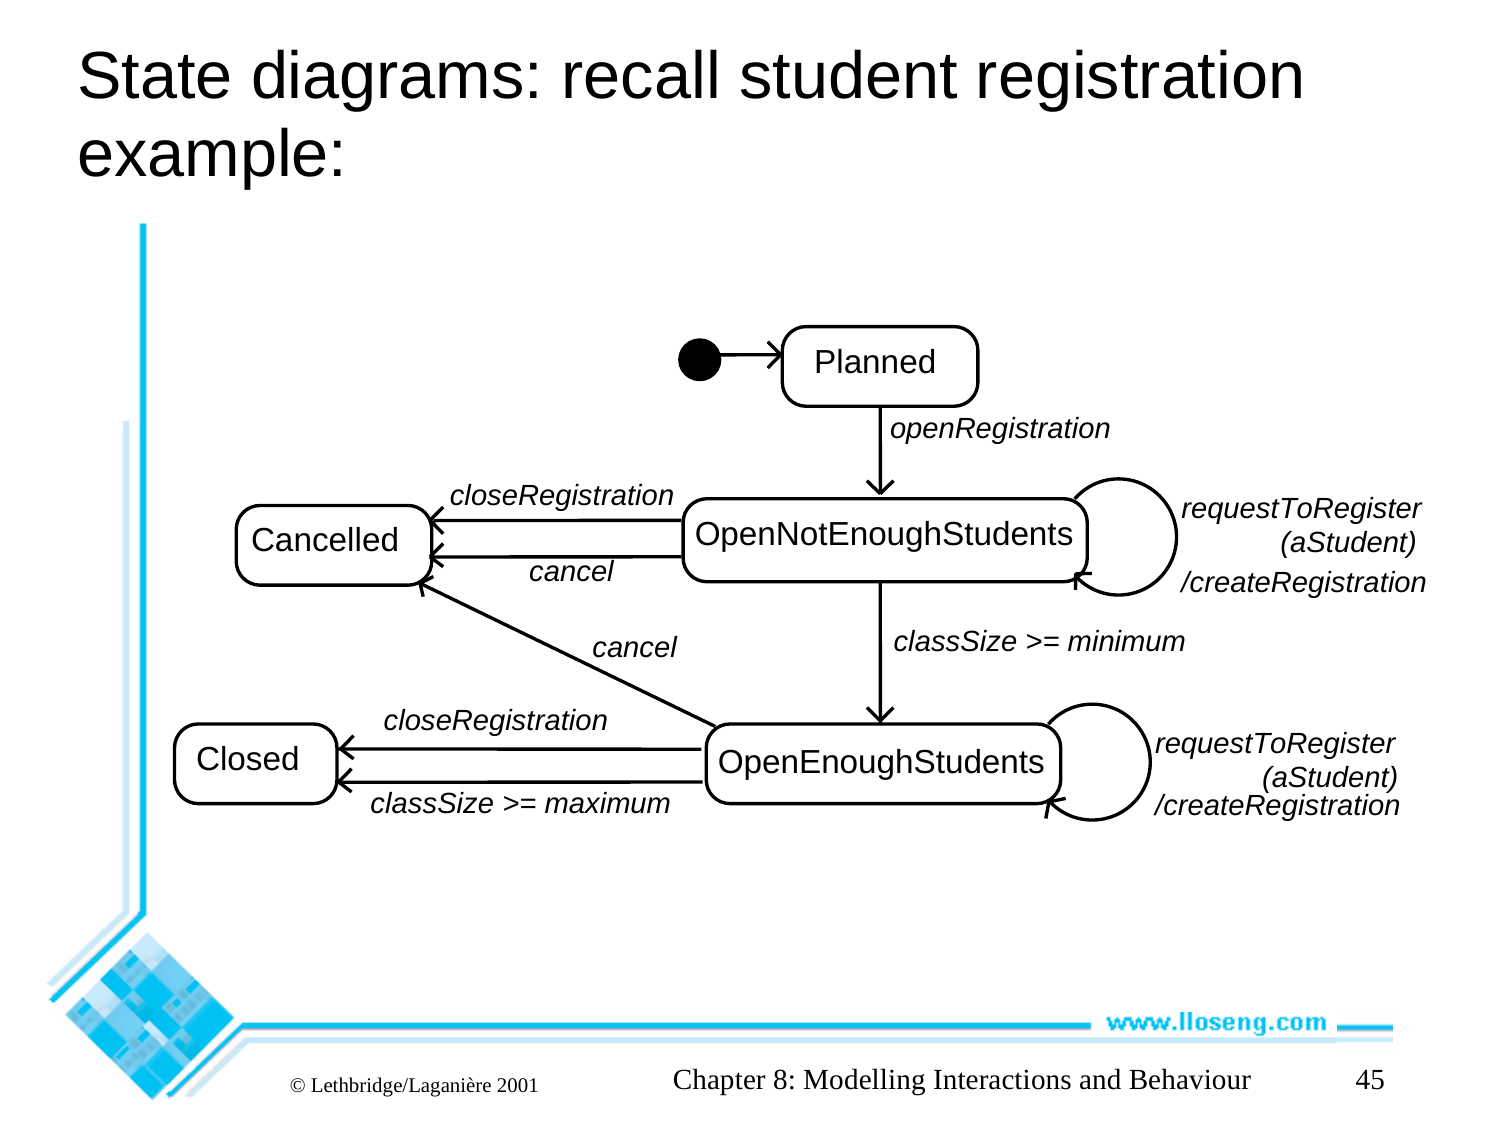

# State diagrams: recall student registration example:
Planned
openRegistration
closeRegistration
requestToRegister
 (aStudent)
OpenNotEnoughStudents
Cancelled
cancel
/createRegistration
classSize >= minimum
cancel
closeRegistration
requestToRegister
 (aStudent)
Closed
OpenEnoughStudents
classSize >= maximum
/createRegistration
Chapter 8: Modelling Interactions and Behaviour
© Lethbridge/Laganière 2001